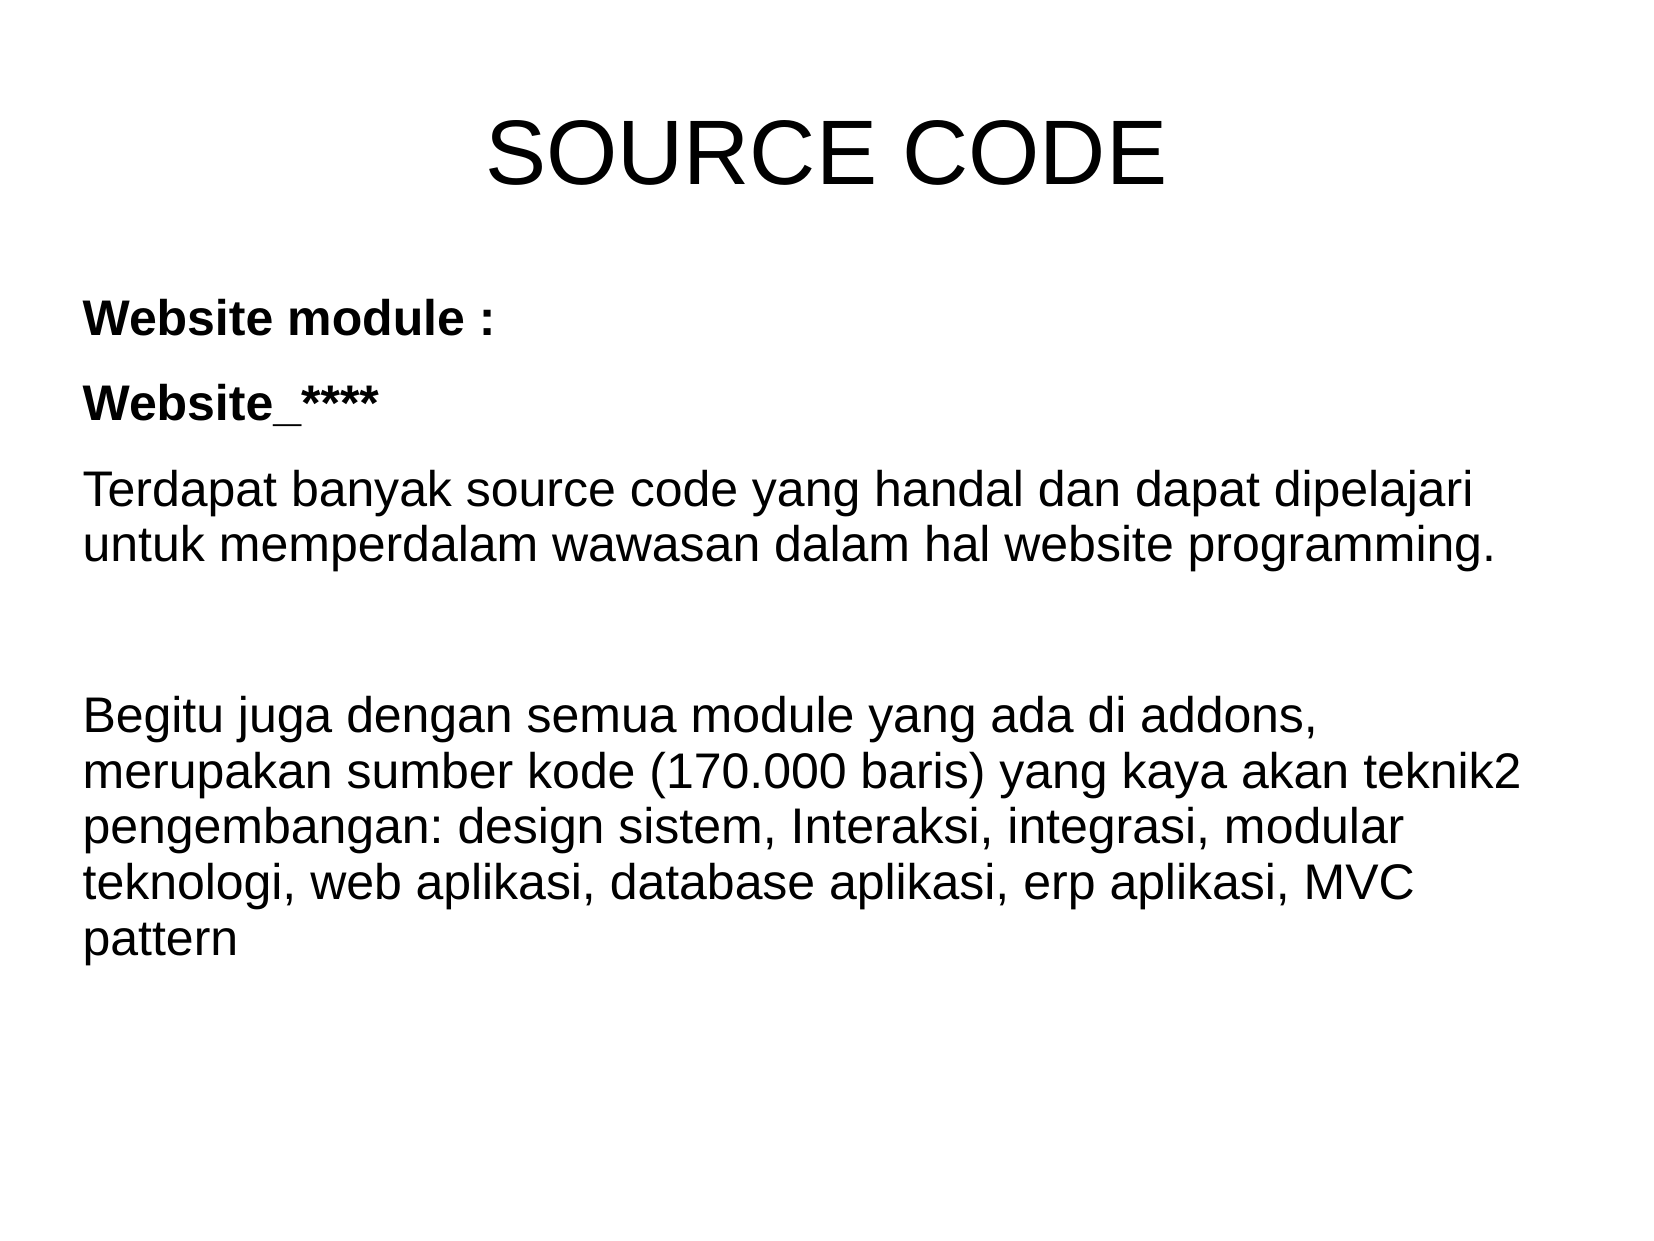

# SOURCE CODE
Website module :
Website_****
Terdapat banyak source code yang handal dan dapat dipelajari untuk memperdalam wawasan dalam hal website programming.
Begitu juga dengan semua module yang ada di addons, merupakan sumber kode (170.000 baris) yang kaya akan teknik2 pengembangan: design sistem, Interaksi, integrasi, modular teknologi, web aplikasi, database aplikasi, erp aplikasi, MVC pattern